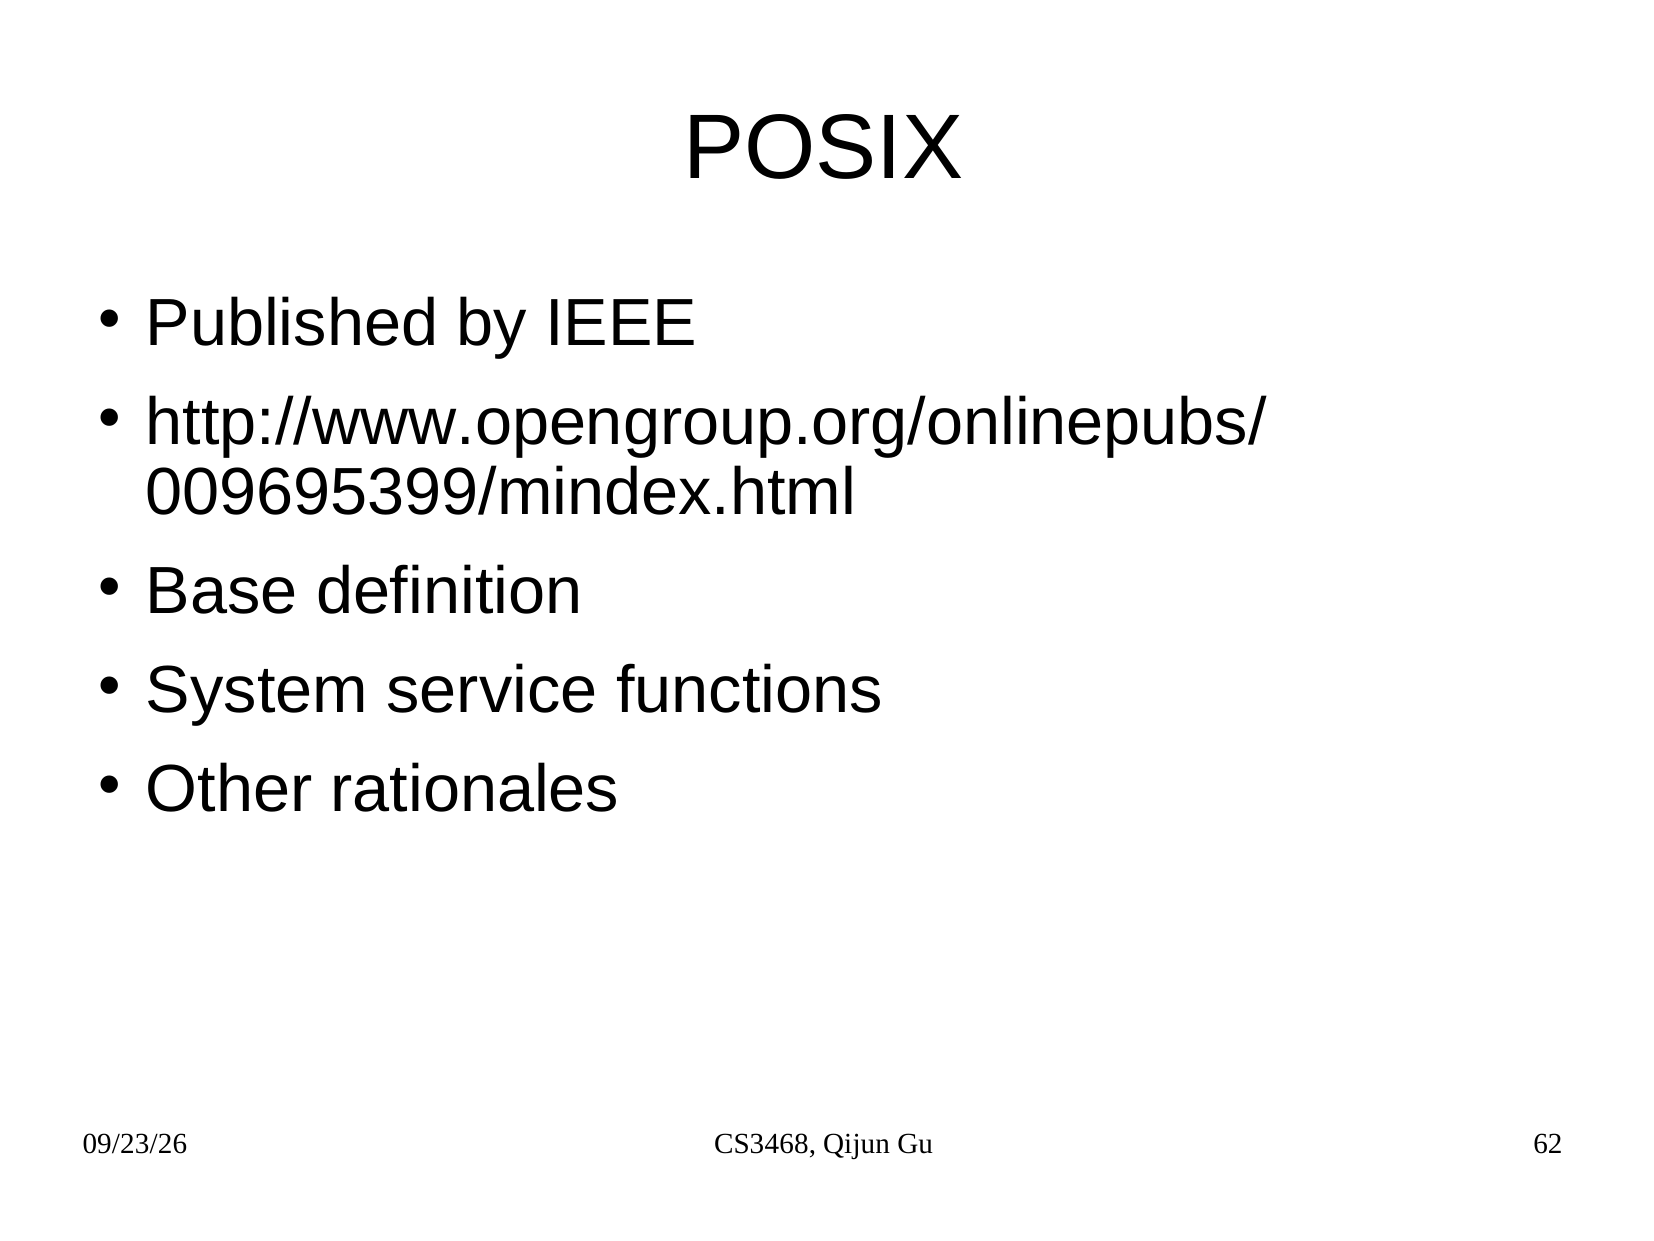

# POSIX
Published by IEEE
http://www.opengroup.org/onlinepubs/009695399/mindex.html
Base definition
System service functions
Other rationales
CS3468, Qijun Gu
62